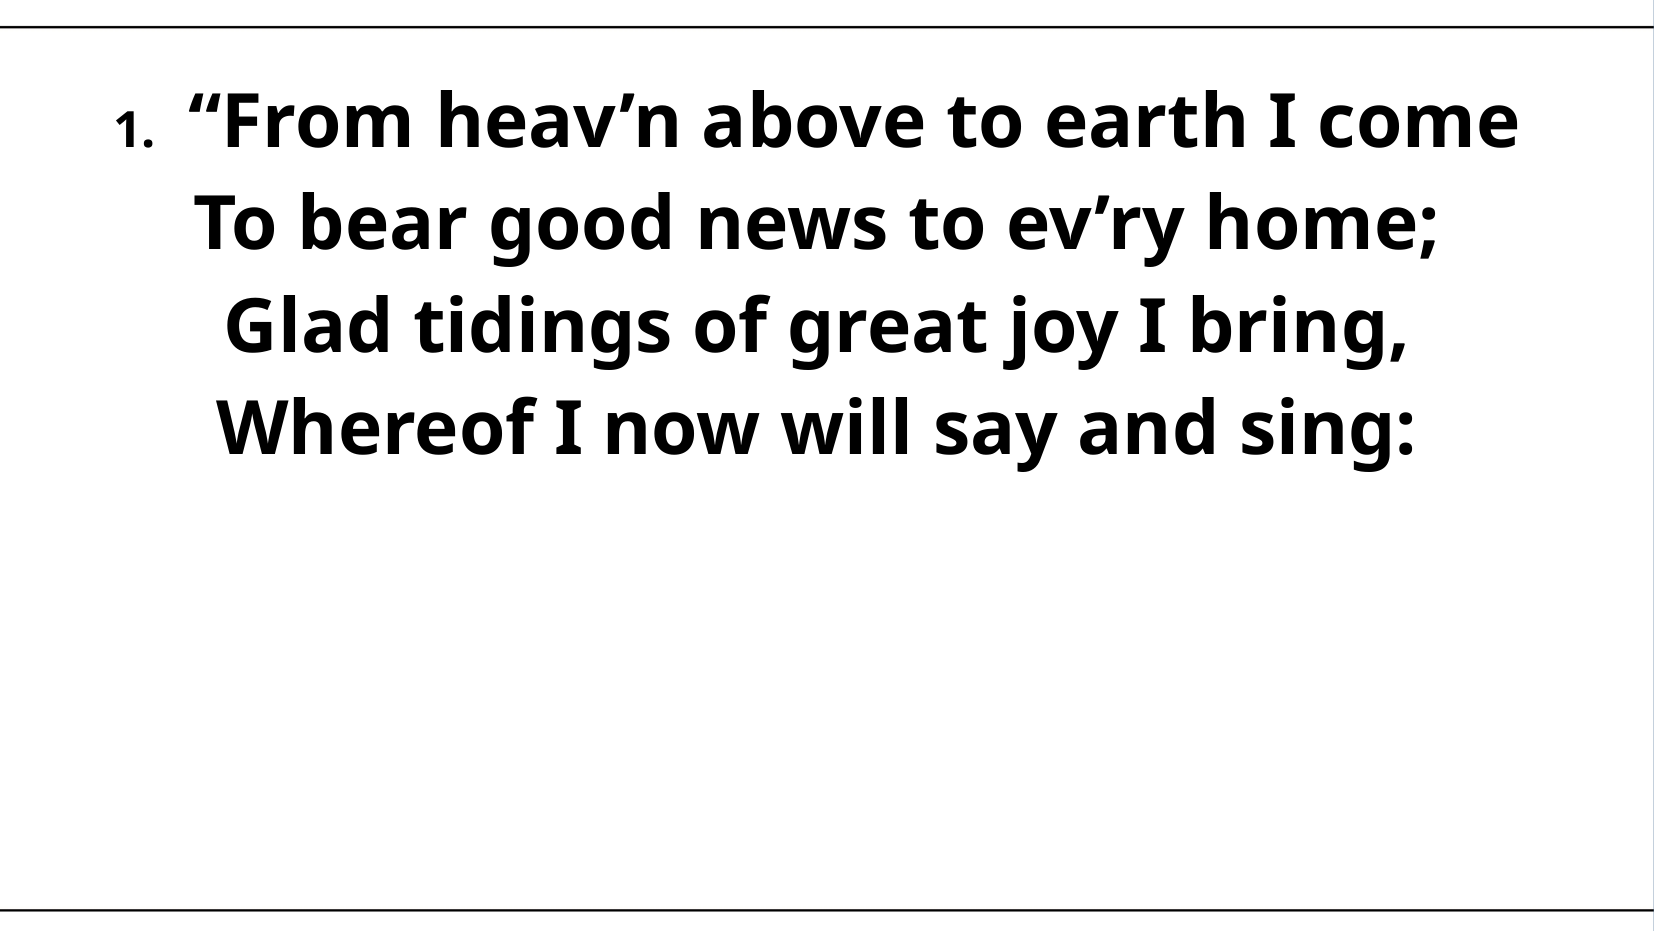

1.	“From heav’n above to earth I come
To bear good news to ev’ry home;
Glad tidings of great joy I bring,
Whereof I now will say and sing: